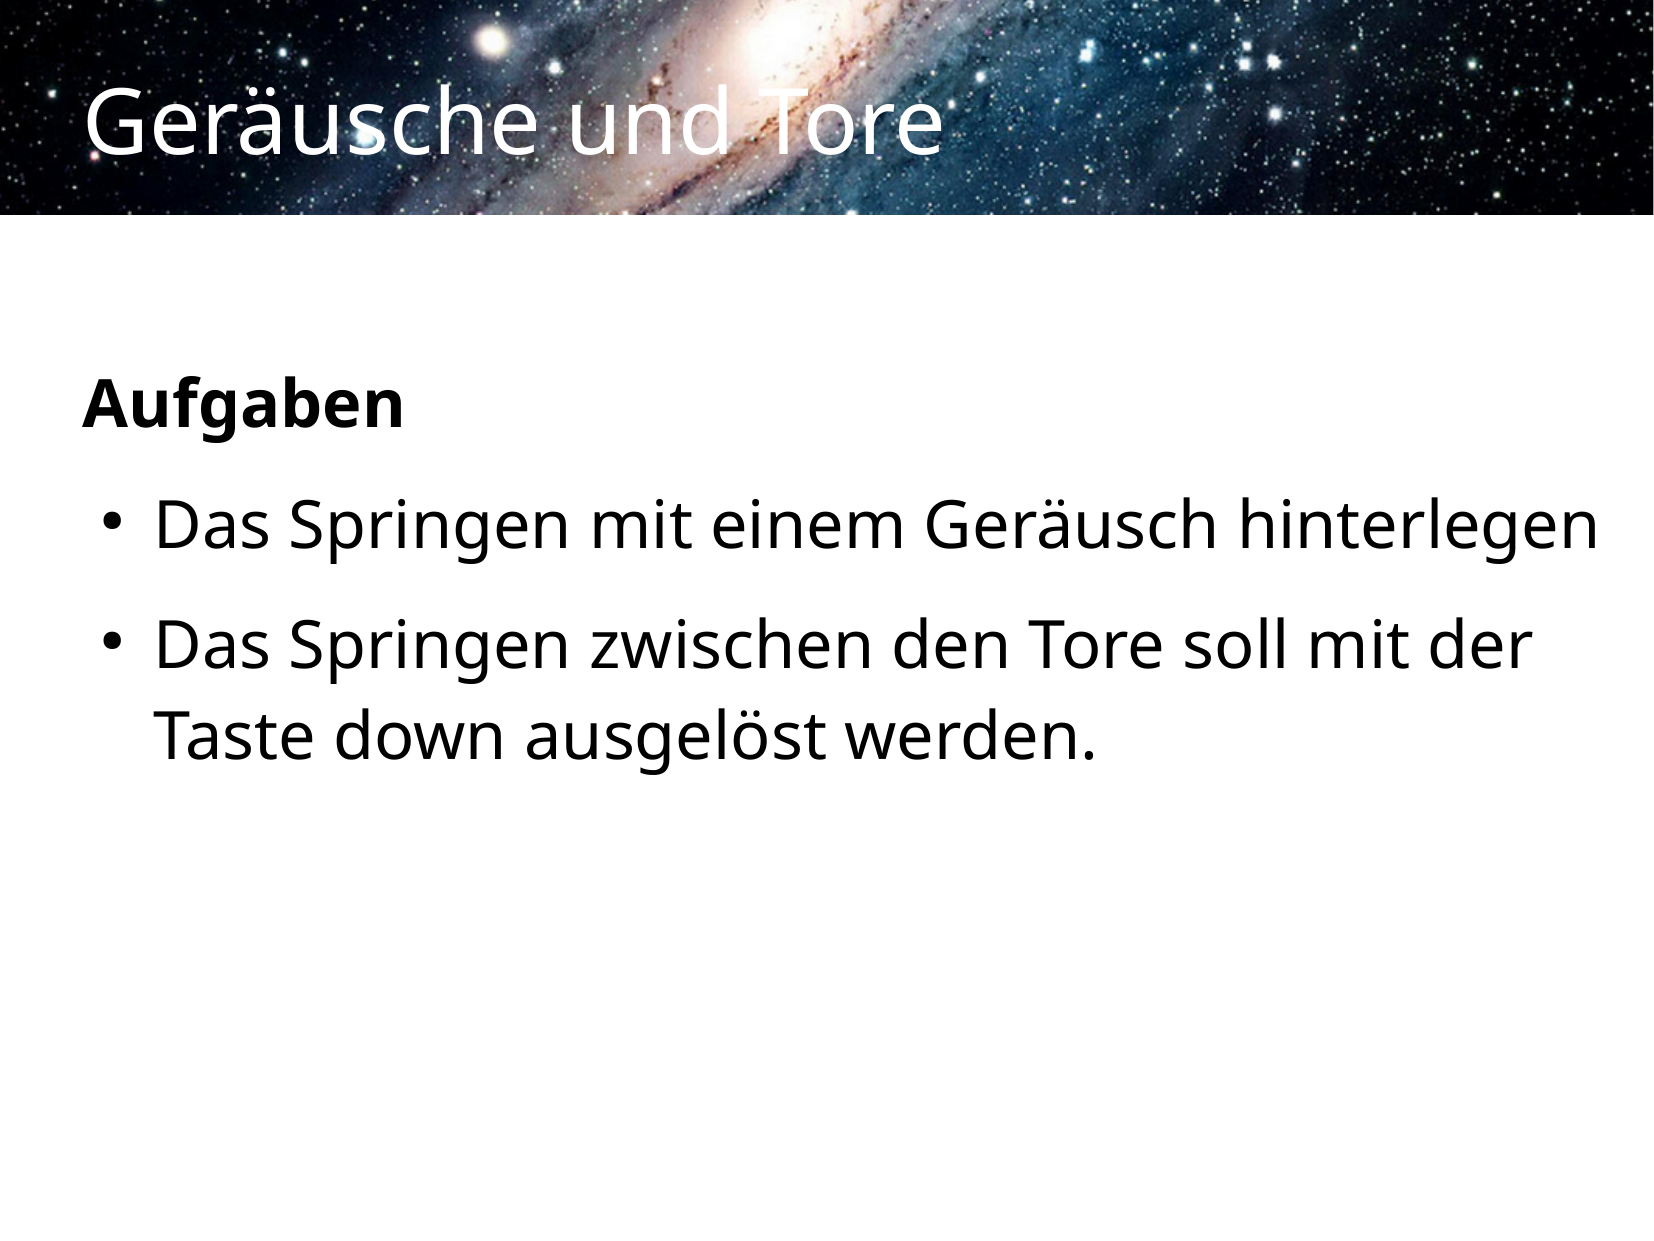

# Geräusche und Tore
Aufgaben
Das Springen mit einem Geräusch hinterlegen
Das Springen zwischen den Tore soll mit der Taste down ausgelöst werden.